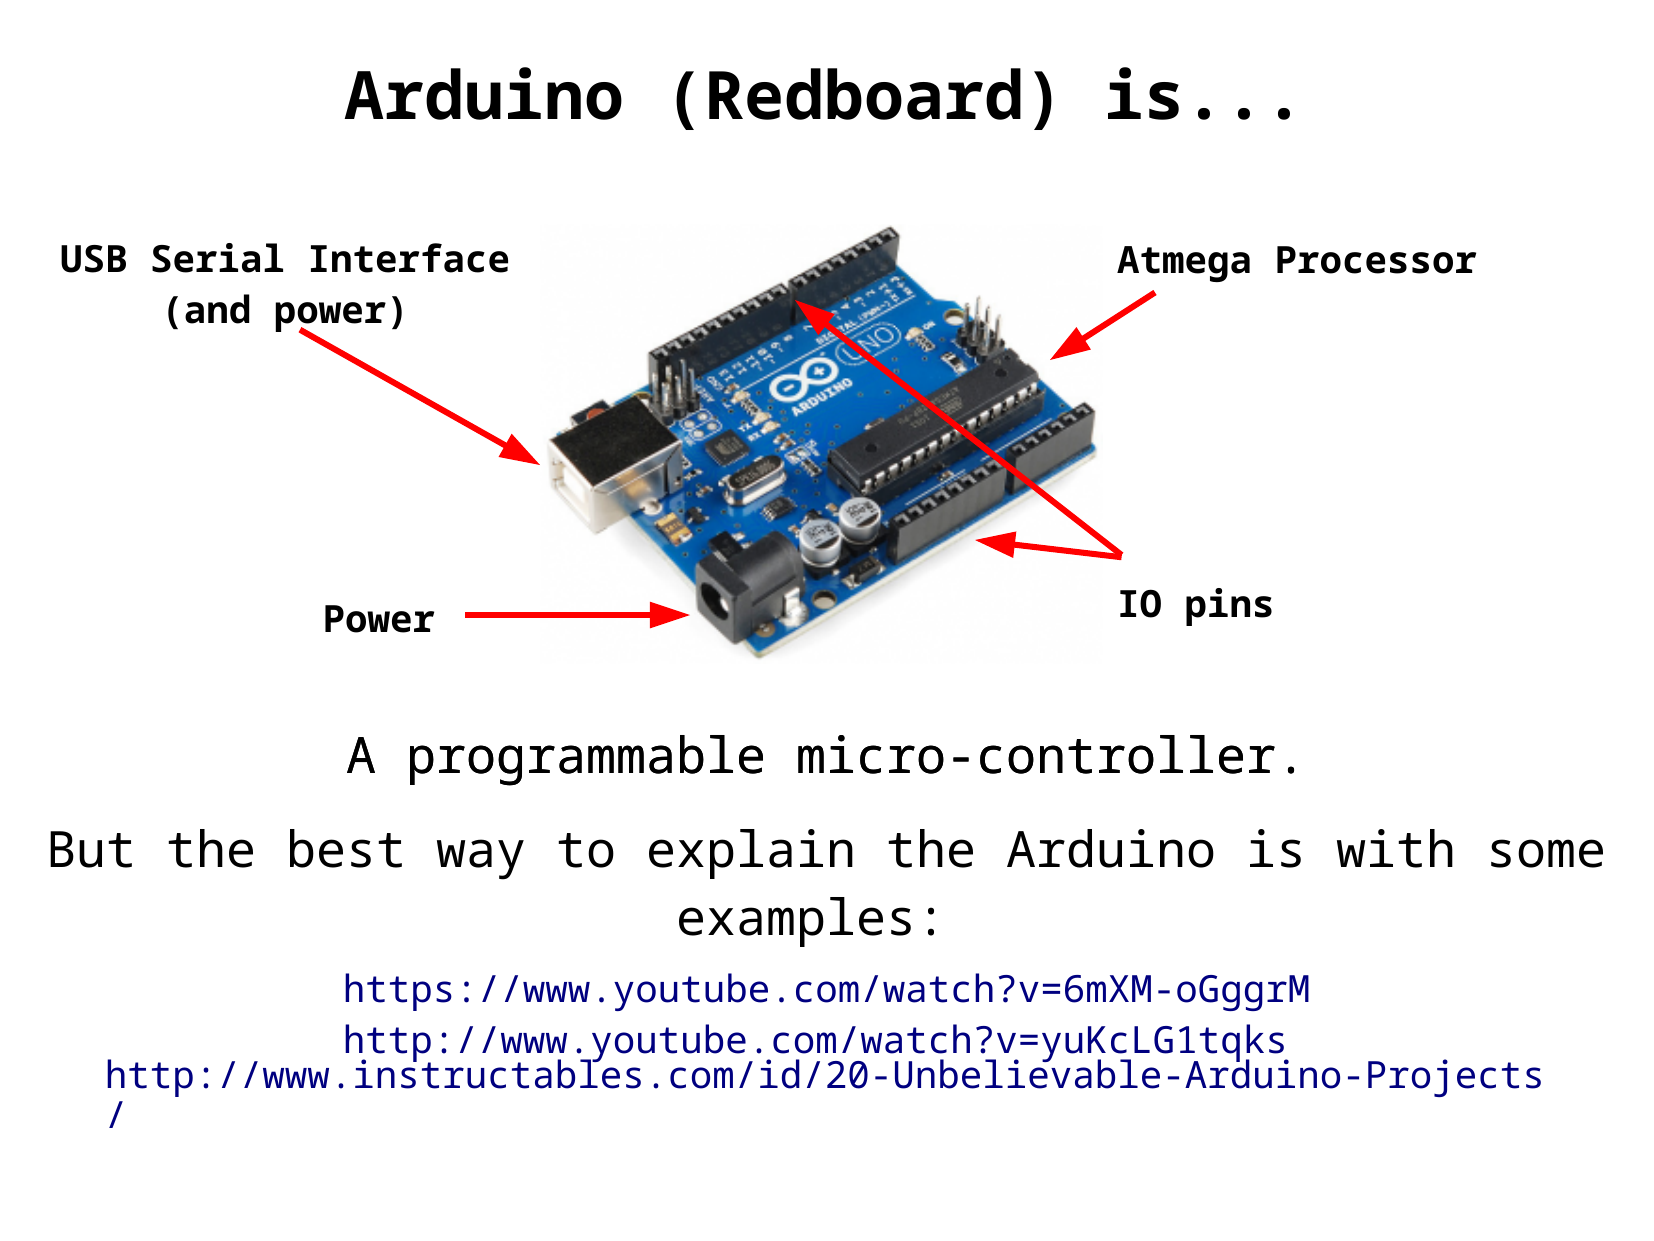

Arduino (Redboard) is...
USB Serial Interface
(and power)
Atmega Processor
IO pins
Power
A programmable micro-controller.
A programmable micro-controller.
But the best way to explain the Arduino is with some examples:
https://www.youtube.com/watch?v=6mXM-oGggrM
http://www.youtube.com/watch?v=yuKcLG1tqks
http://www.instructables.com/id/20-Unbelievable-Arduino-Projects/